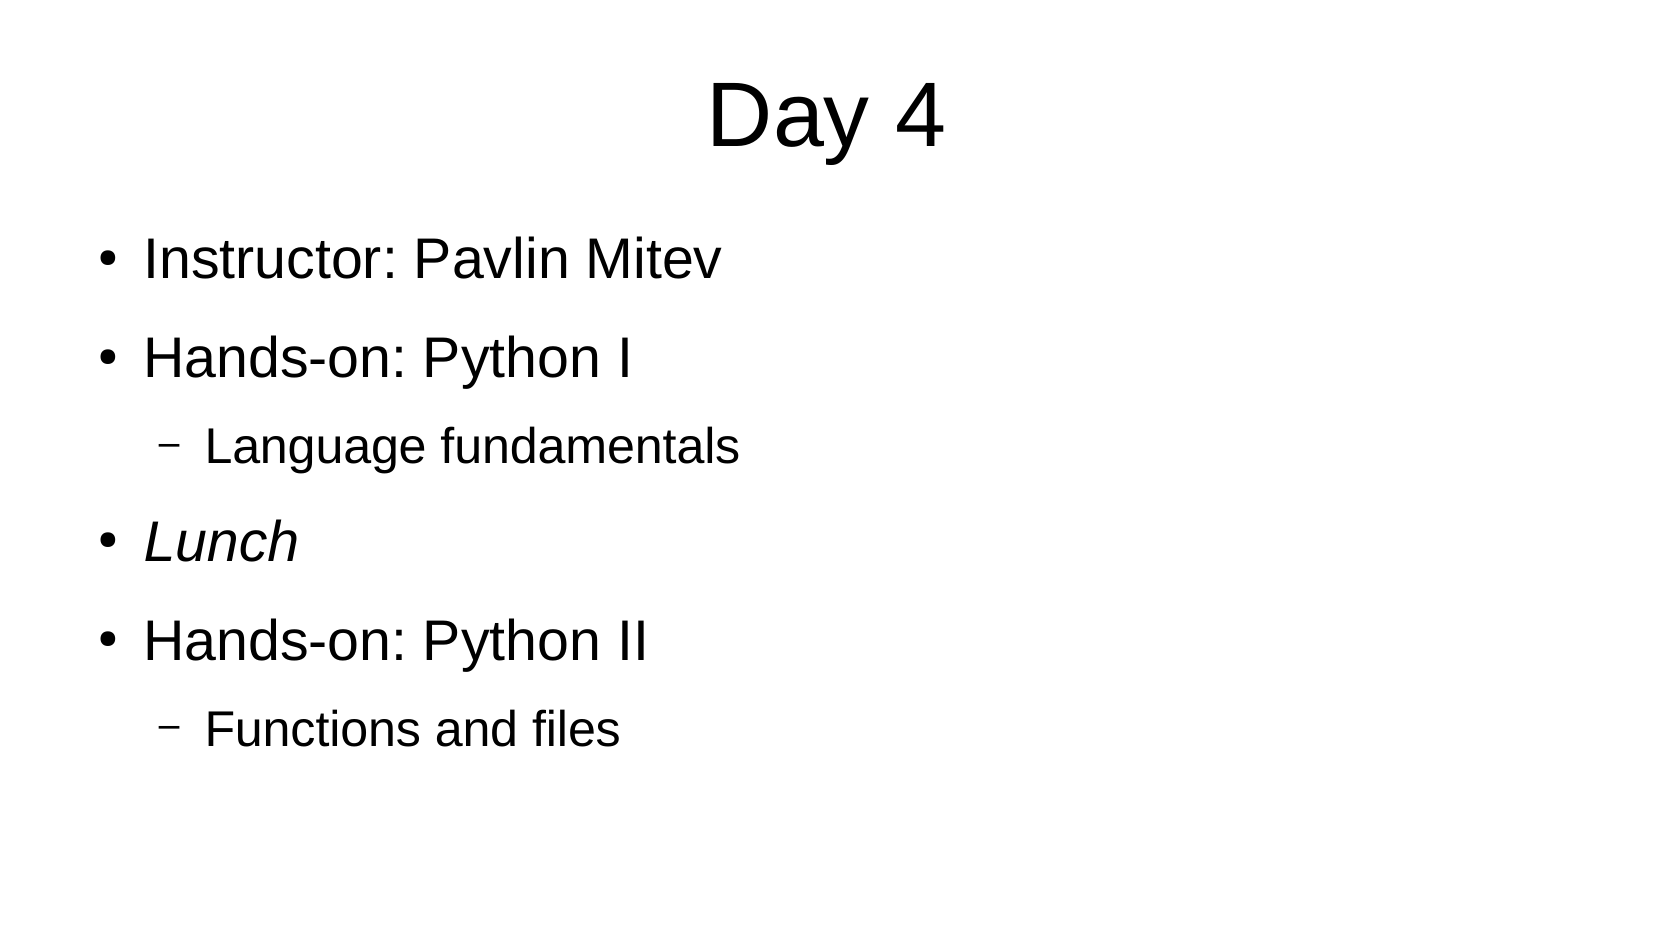

# Day 4
Instructor: Pavlin Mitev
Hands-on: Python I
Language fundamentals
Lunch
Hands-on: Python II
Functions and files